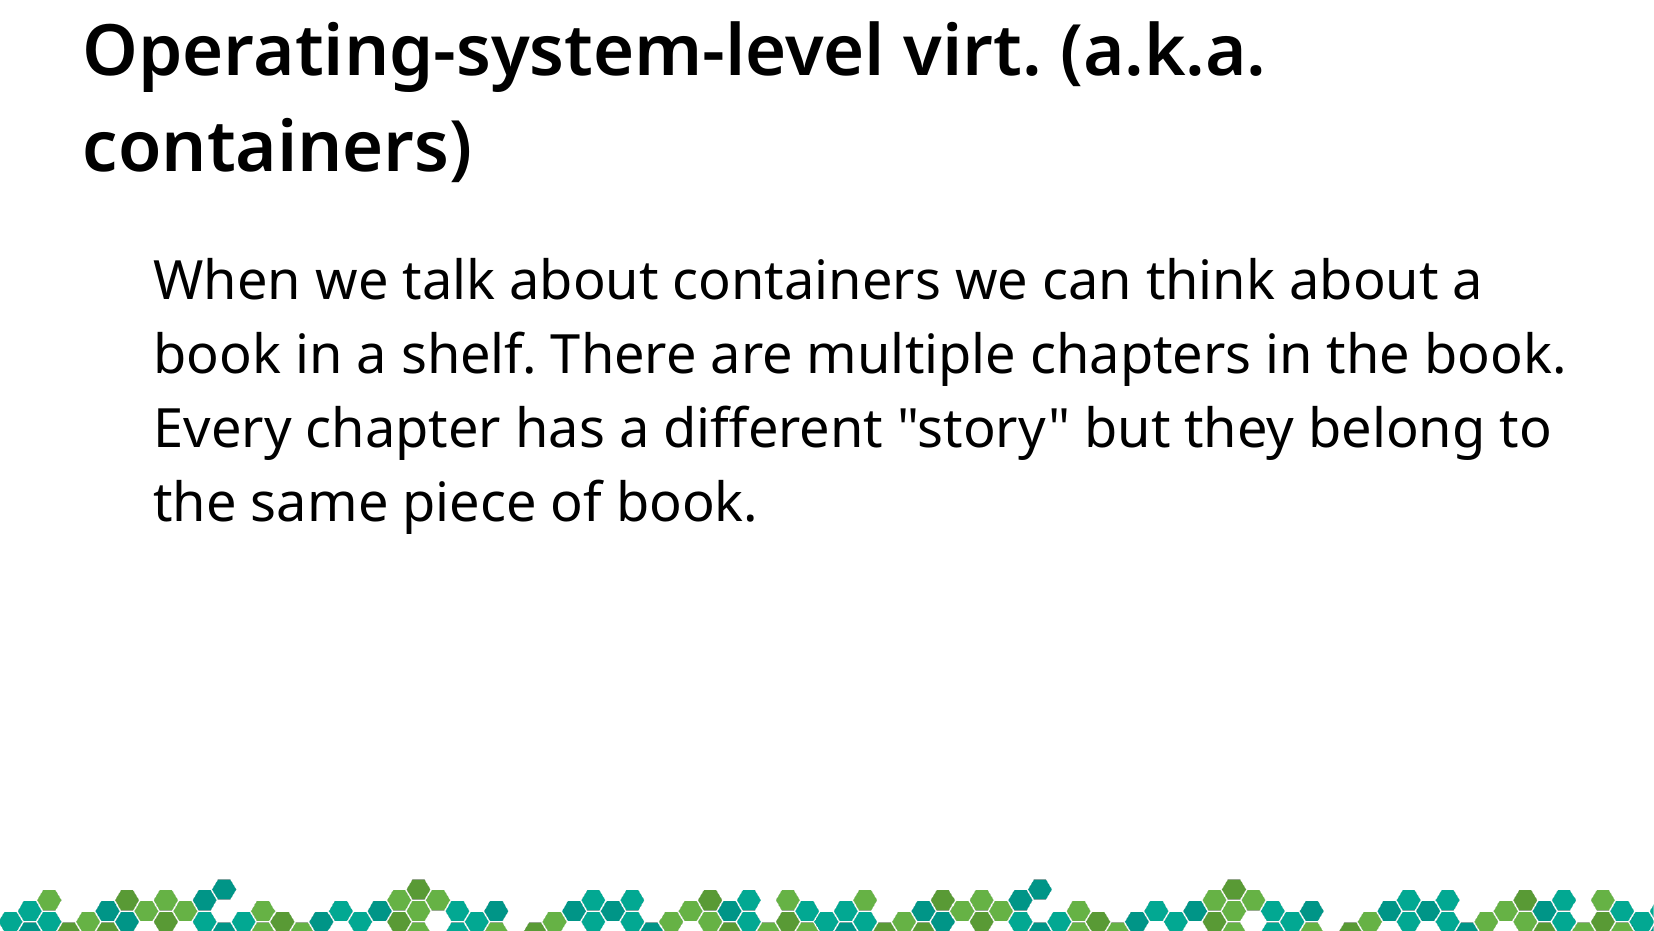

# Operating-system-level virt. (a.k.a. containers)
When we talk about containers we can think about a book in a shelf. There are multiple chapters in the book. Every chapter has a different "story" but they belong to the same piece of book.